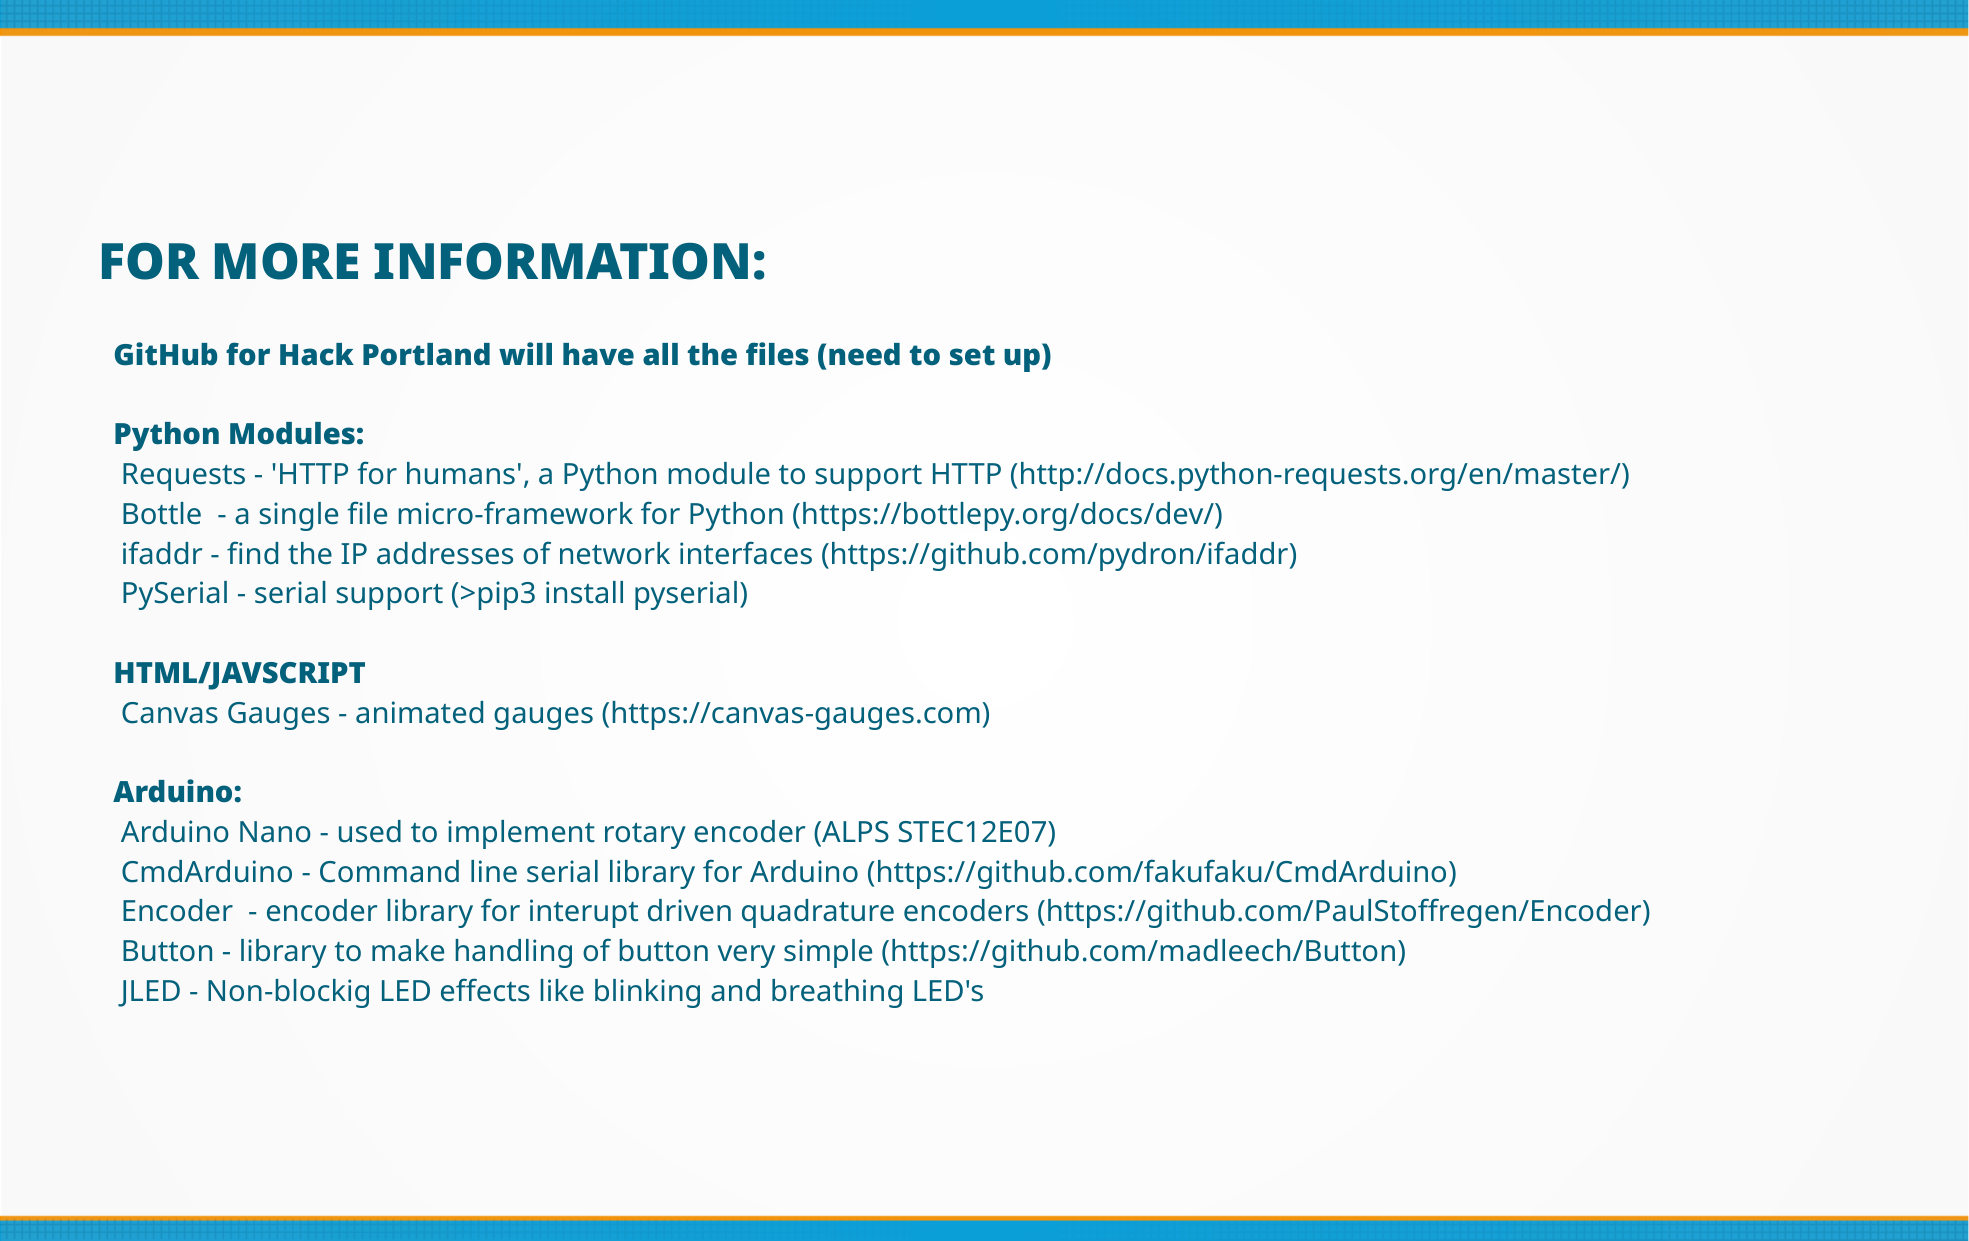

# FOR MORE INFORMATION:
 GitHub for Hack Portland will have all the files (need to set up)
 Python Modules:
 Requests - 'HTTP for humans', a Python module to support HTTP (http://docs.python-requests.org/en/master/)
 Bottle - a single file micro-framework for Python (https://bottlepy.org/docs/dev/)
 ifaddr - find the IP addresses of network interfaces (https://github.com/pydron/ifaddr)
 PySerial - serial support (>pip3 install pyserial)
 HTML/JAVSCRIPT
 Canvas Gauges - animated gauges (https://canvas-gauges.com)
 Arduino:
 Arduino Nano - used to implement rotary encoder (ALPS STEC12E07)
 CmdArduino - Command line serial library for Arduino (https://github.com/fakufaku/CmdArduino)
 Encoder - encoder library for interupt driven quadrature encoders (https://github.com/PaulStoffregen/Encoder)
 Button - library to make handling of button very simple (https://github.com/madleech/Button)
 JLED - Non-blockig LED effects like blinking and breathing LED's